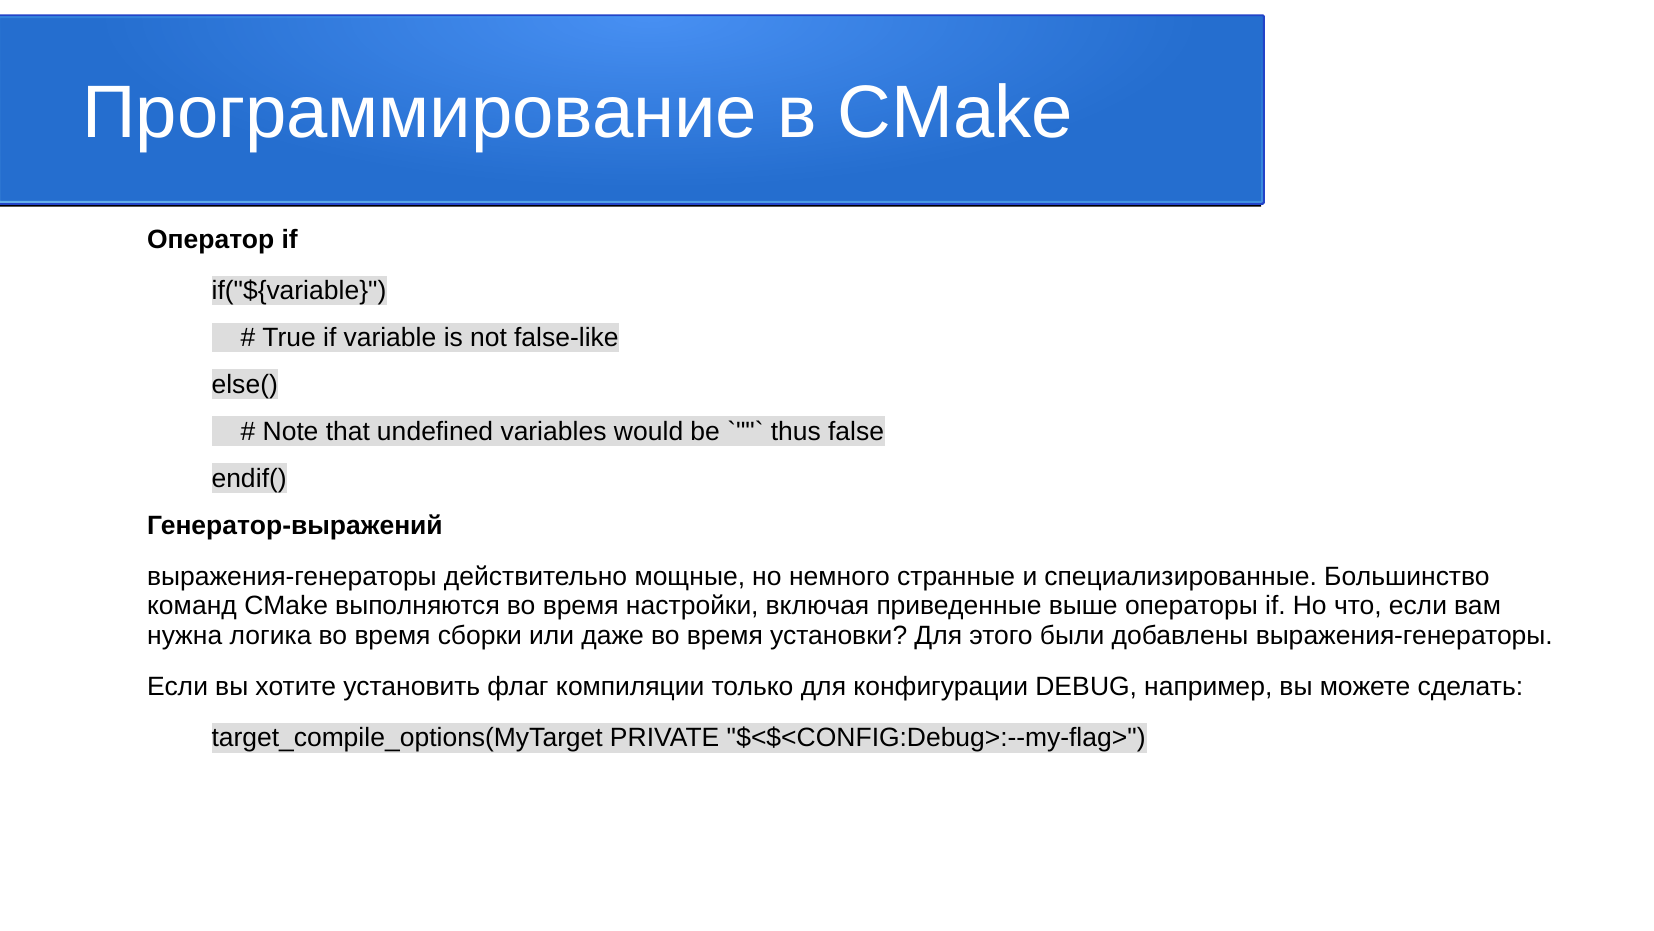

# Программирование в CMake
Оператор if
if("${variable}")
 # True if variable is not false-like
else()
 # Note that undefined variables would be `""` thus false
endif()
Генератор-выражений
выражения-генераторы действительно мощные, но немного странные и специализированные. Большинство команд CMake выполняются во время настройки, включая приведенные выше операторы if. Но что, если вам нужна логика во время сборки или даже во время установки? Для этого были добавлены выражения-генераторы.
Если вы хотите установить флаг компиляции только для конфигурации DEBUG, например, вы можете сделать:
target_compile_options(MyTarget PRIVATE "$<$<CONFIG:Debug>:--my-flag>")